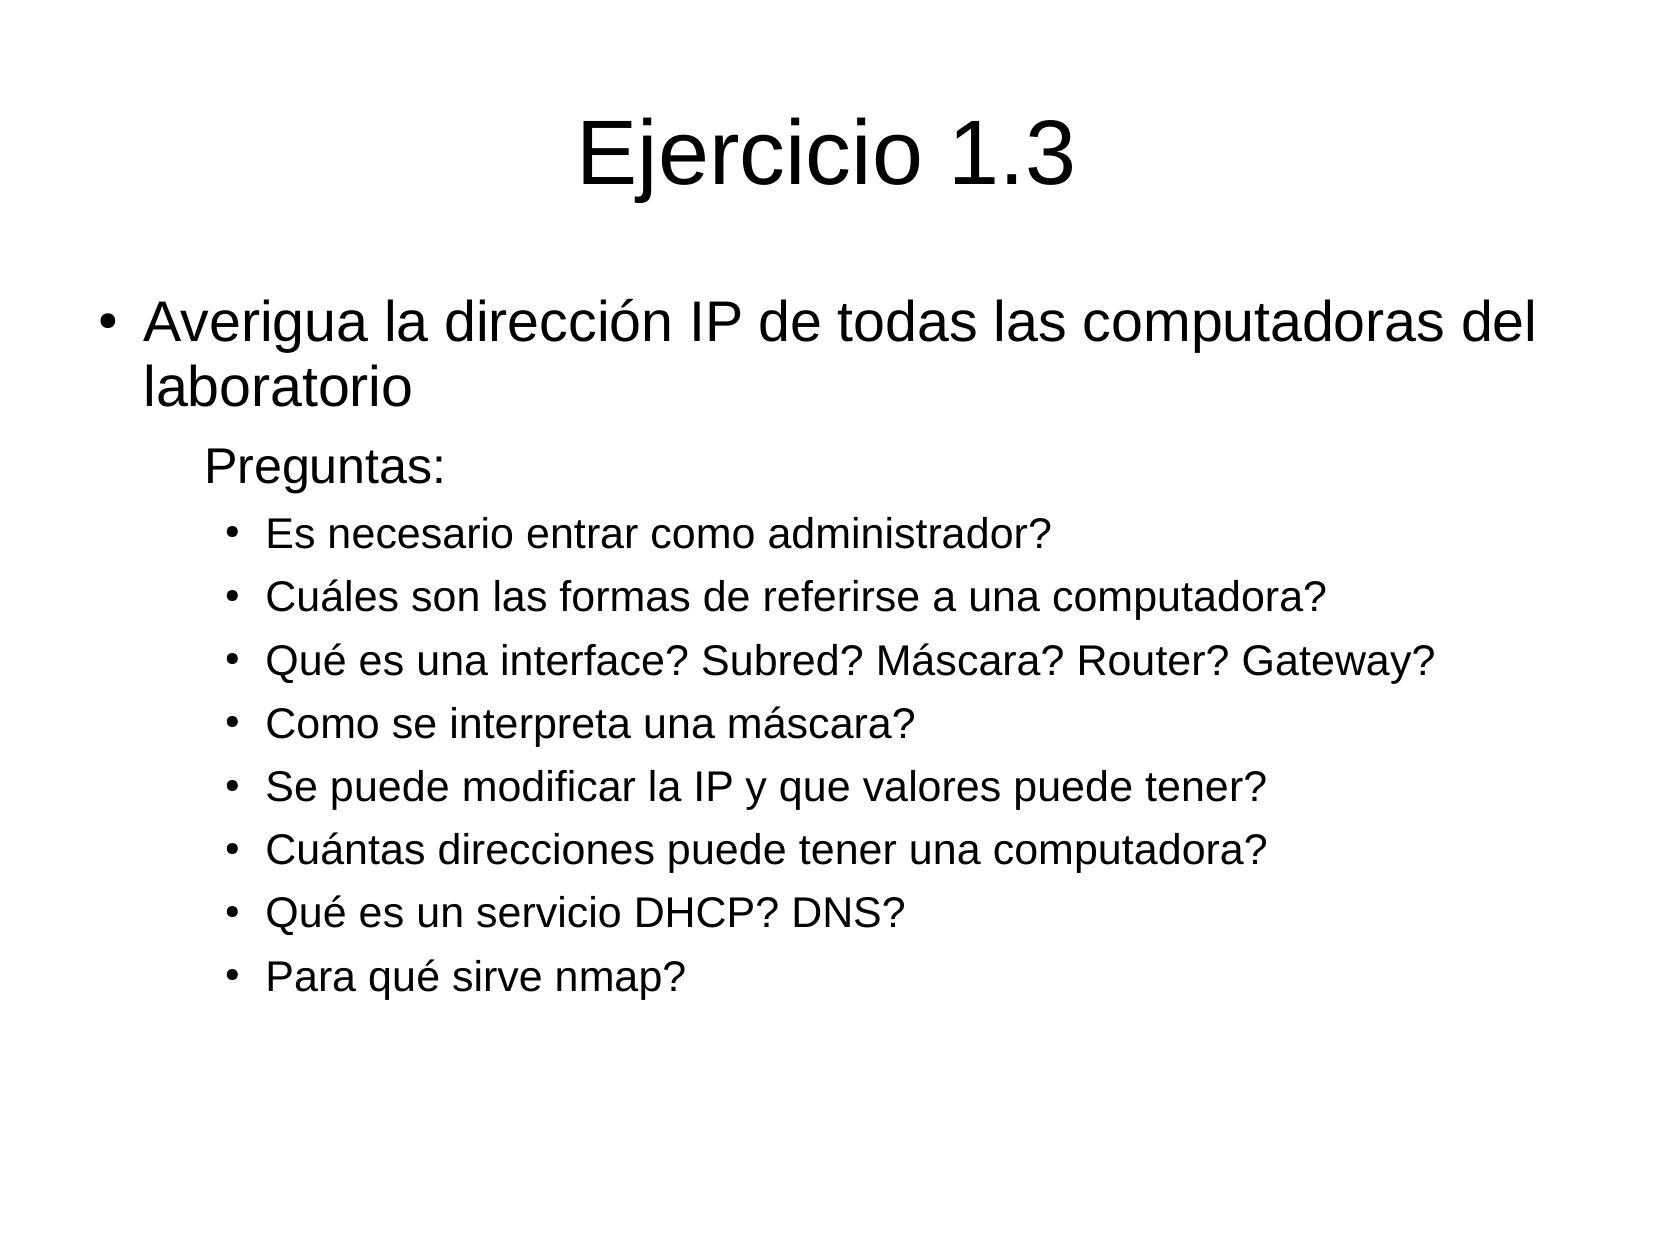

# Ejercicio 1.3
Averigua la dirección IP de todas las computadoras del laboratorio
Preguntas:
Es necesario entrar como administrador?
Cuáles son las formas de referirse a una computadora?
Qué es una interface? Subred? Máscara? Router? Gateway?
Como se interpreta una máscara?
Se puede modificar la IP y que valores puede tener?
Cuántas direcciones puede tener una computadora?
Qué es un servicio DHCP? DNS?
Para qué sirve nmap?